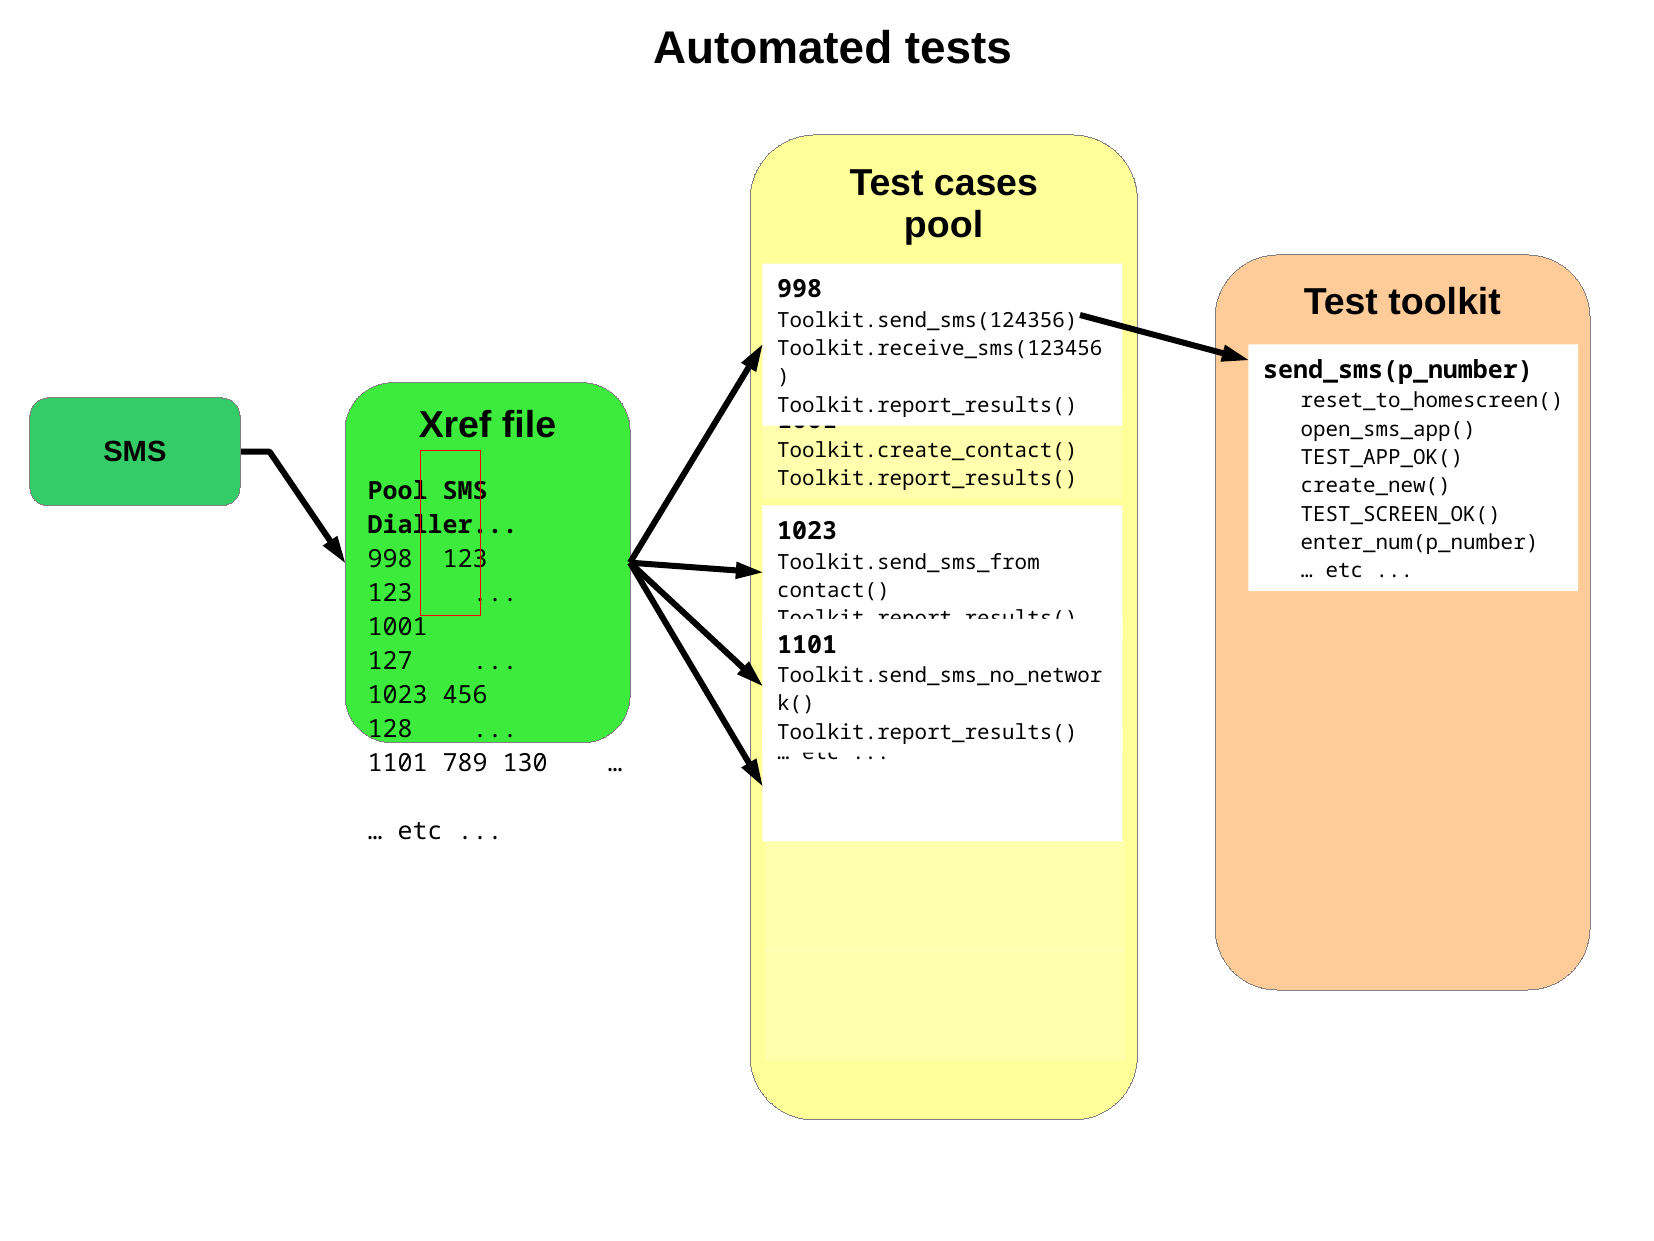

Automated tests
Test cases
pool
Test toolkit
998
Toolkit.send_sms(124356)
Toolkit.receive_sms(123456)
Toolkit.report_results()
send_sms(p_number)
 reset_to_homescreen()
 open_sms_app()
 TEST_APP_OK()
 create_new()
 TEST_SCREEN_OK()
 enter_num(p_number)
 … etc ...
Xref file
1001
Toolkit.create_contact()
Toolkit.report_results()
SMS
Pool SMS Dialler...
998 123 123 ...
1001 127 ...
1023 456 128 ...
1101 789 130 …
… etc ...
1023
Toolkit.send_sms_from contact()
Toolkit.report_results()
1101
Toolkit.send_sms_no_network()
Toolkit.report_results()
… etc ...